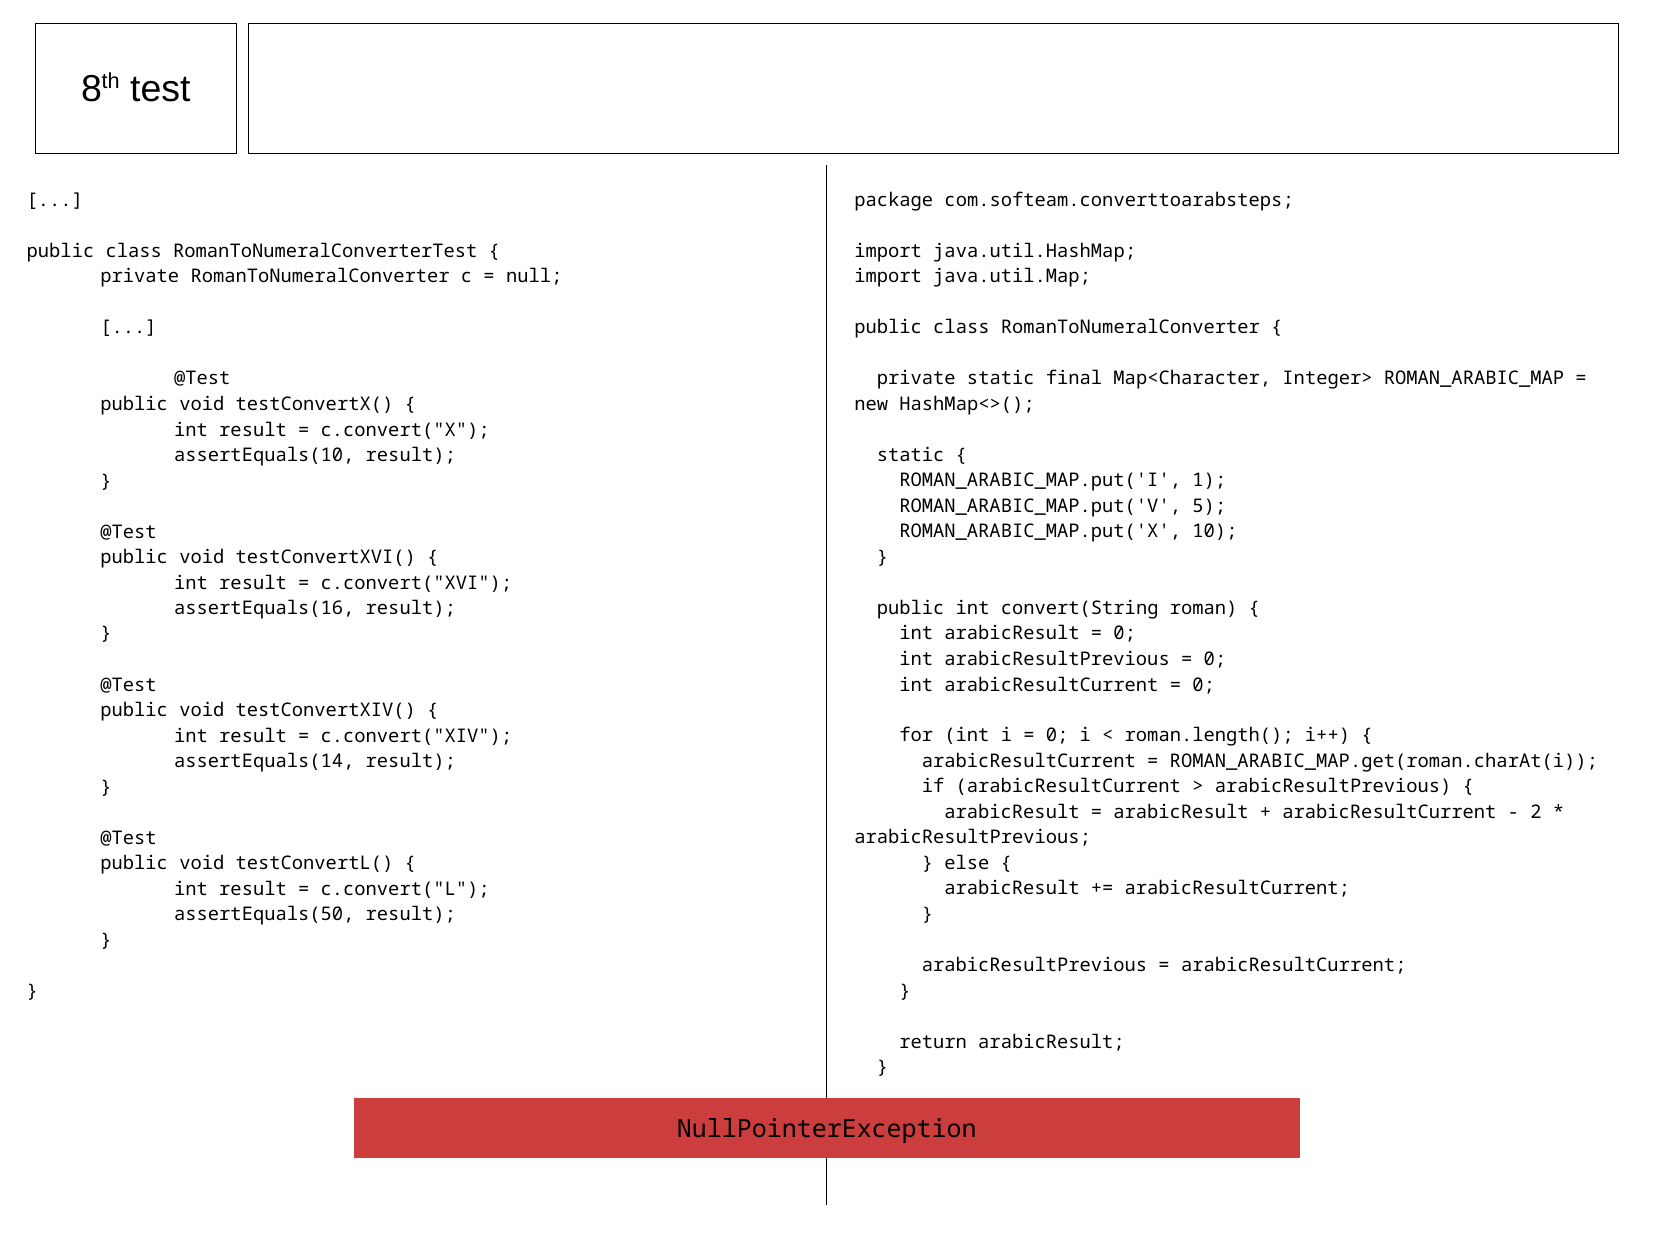

8th test
package com.softeam.converttoarabsteps;
import java.util.HashMap;
import java.util.Map;
public class RomanToNumeralConverter {
 private static final Map<Character, Integer> ROMAN_ARABIC_MAP = new HashMap<>();
 static {
 ROMAN_ARABIC_MAP.put('I', 1);
 ROMAN_ARABIC_MAP.put('V', 5);
 ROMAN_ARABIC_MAP.put('X', 10);
 }
 public int convert(String roman) {
 int arabicResult = 0;
 int arabicResultPrevious = 0;
 int arabicResultCurrent = 0;
 for (int i = 0; i < roman.length(); i++) {
 arabicResultCurrent = ROMAN_ARABIC_MAP.get(roman.charAt(i));
 if (arabicResultCurrent > arabicResultPrevious) {
 arabicResult = arabicResult + arabicResultCurrent - 2 * arabicResultPrevious;
 } else {
 arabicResult += arabicResultCurrent;
 }
 arabicResultPrevious = arabicResultCurrent;
 }
 return arabicResult;
 }
}
[...]
public class RomanToNumeralConverterTest {
	private RomanToNumeralConverter c = null;
	[...]
		@Test
	public void testConvertX() {
		int result = c.convert("X");
		assertEquals(10, result);
	}
	@Test
	public void testConvertXVI() {
		int result = c.convert("XVI");
		assertEquals(16, result);
	}
	@Test
	public void testConvertXIV() {
		int result = c.convert("XIV");
		assertEquals(14, result);
	}
	@Test
	public void testConvertL() {
		int result = c.convert("L");
		assertEquals(50, result);
	}
}
NullPointerException